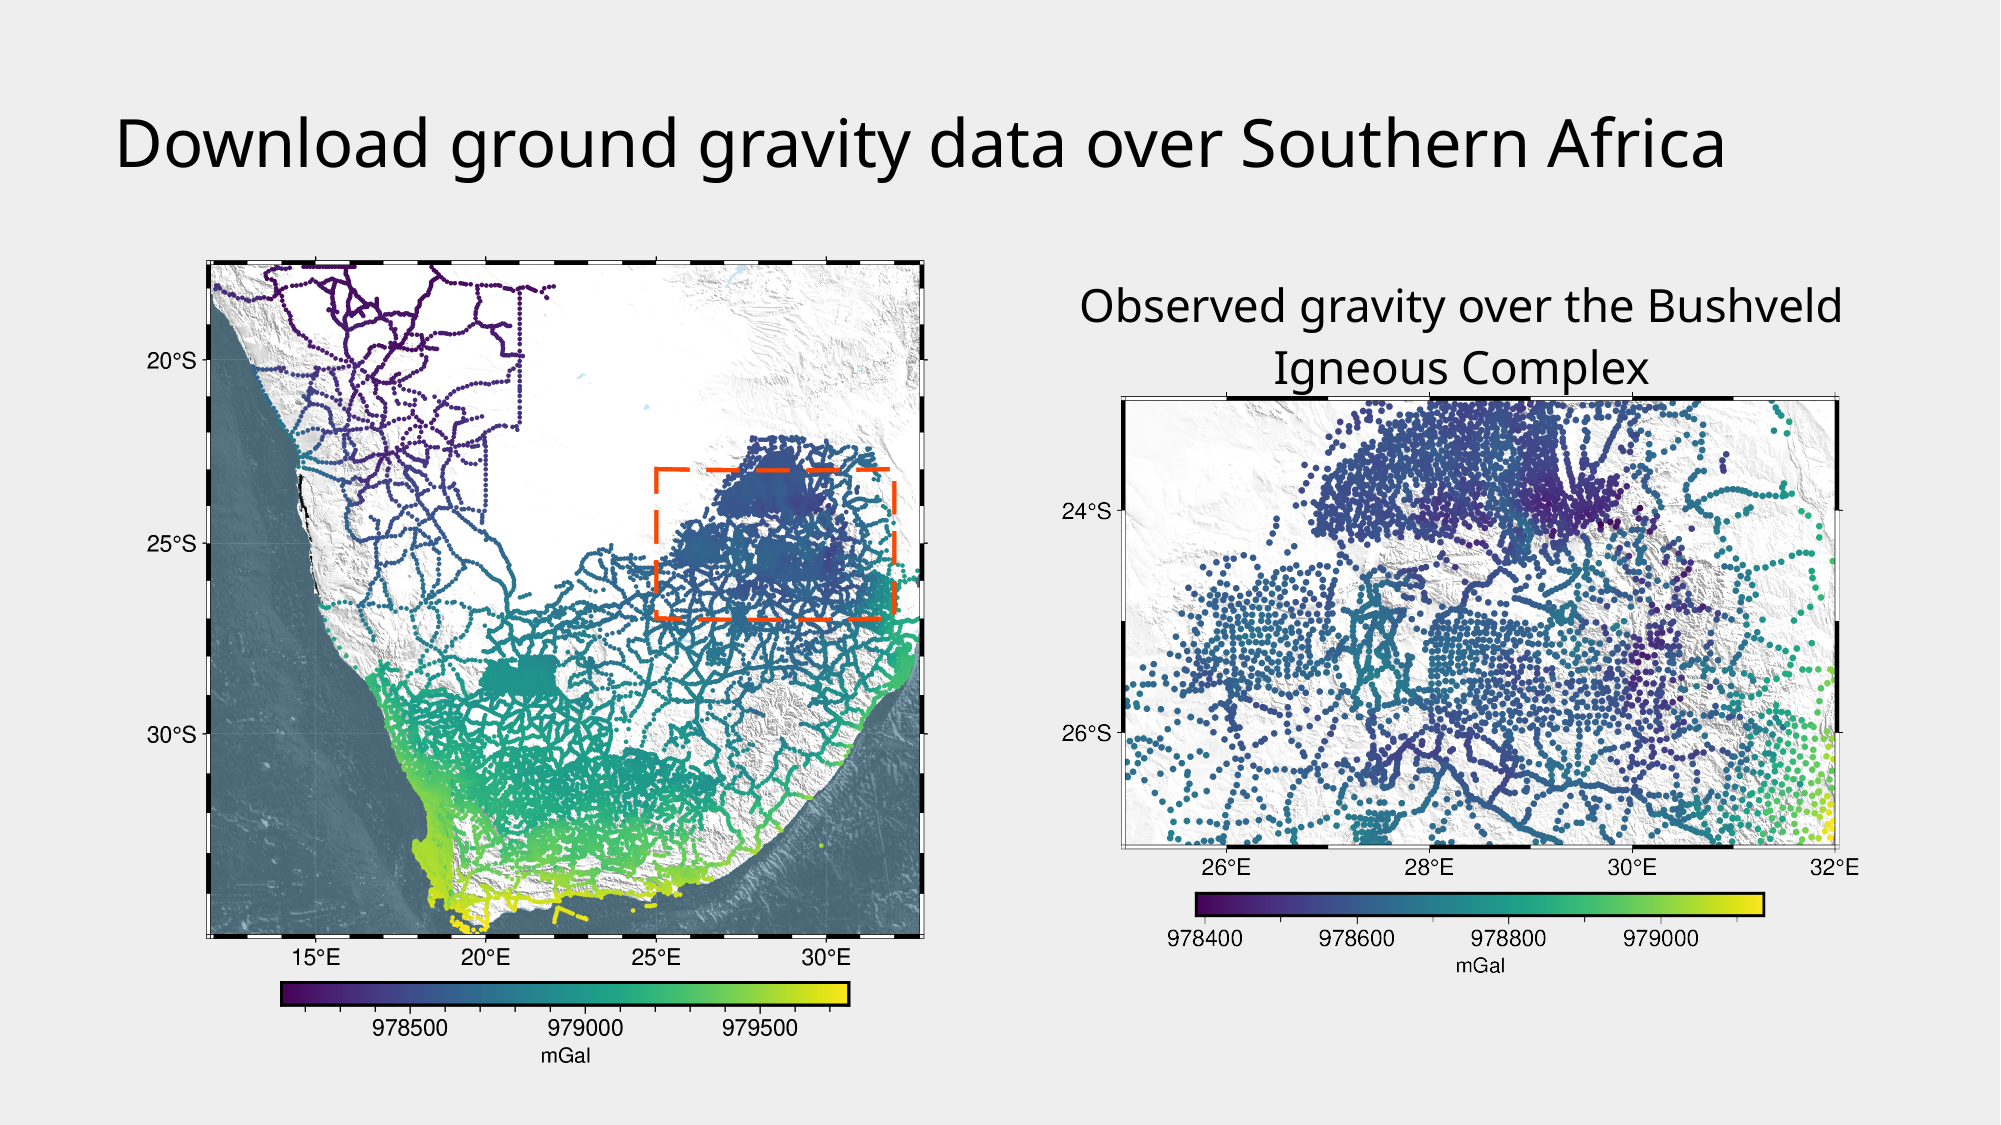

Download ground gravity data over Southern Africa
Observed gravity over the Bushveld Igneous Complex